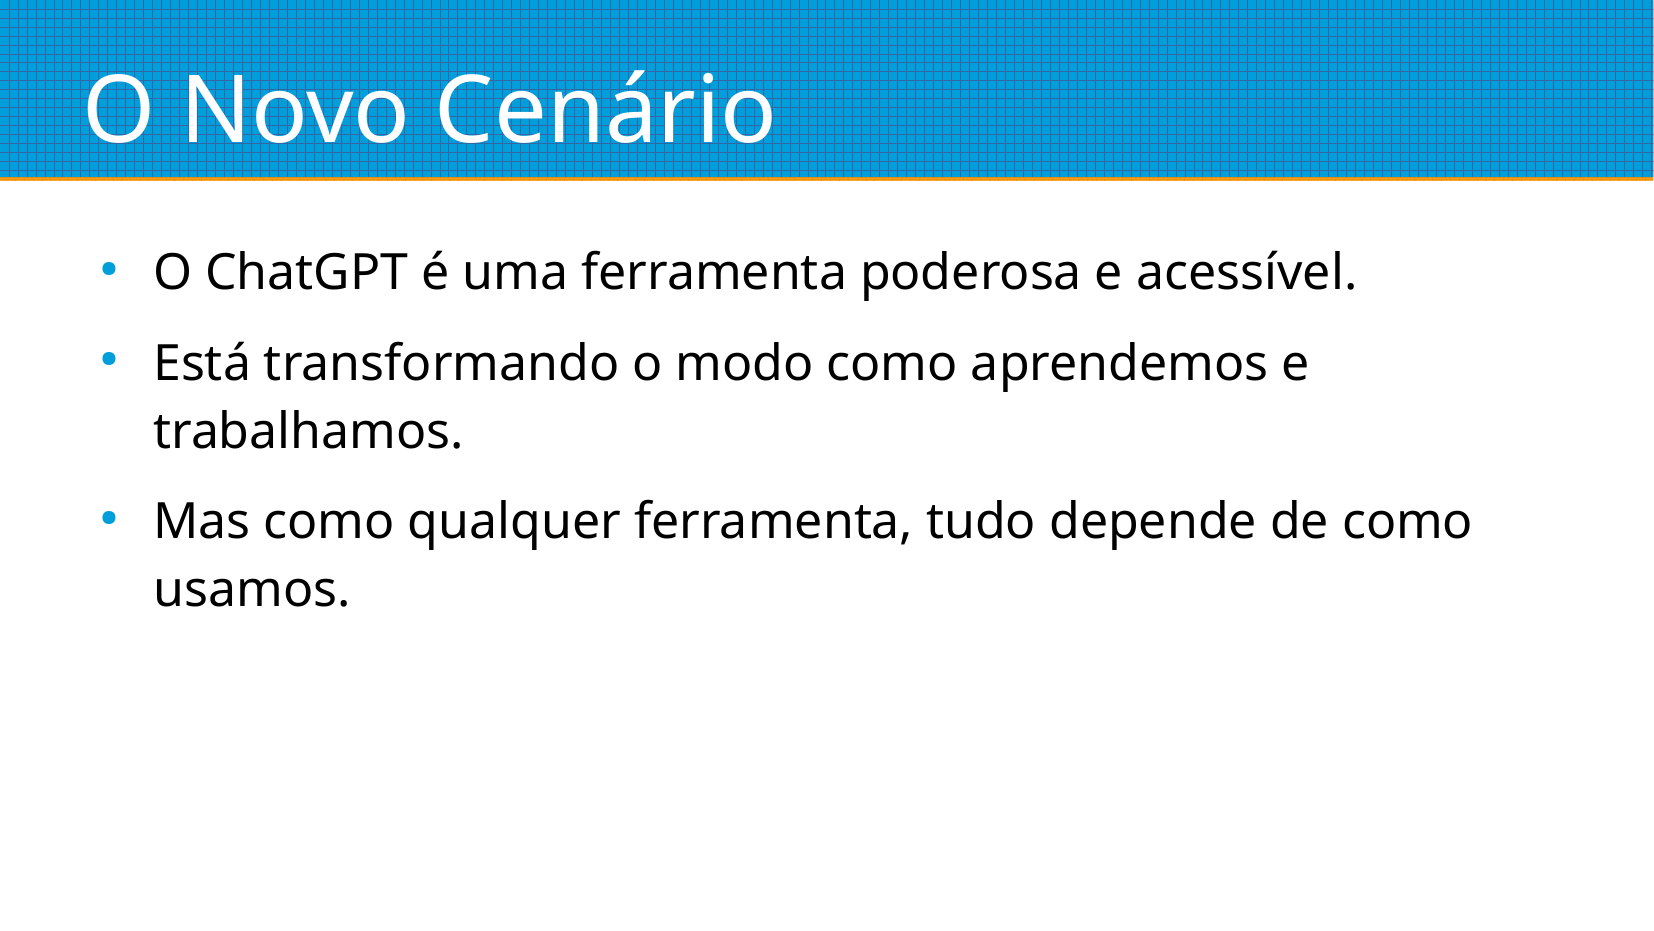

# O Novo Cenário
O ChatGPT é uma ferramenta poderosa e acessível.
Está transformando o modo como aprendemos e trabalhamos.
Mas como qualquer ferramenta, tudo depende de como usamos.